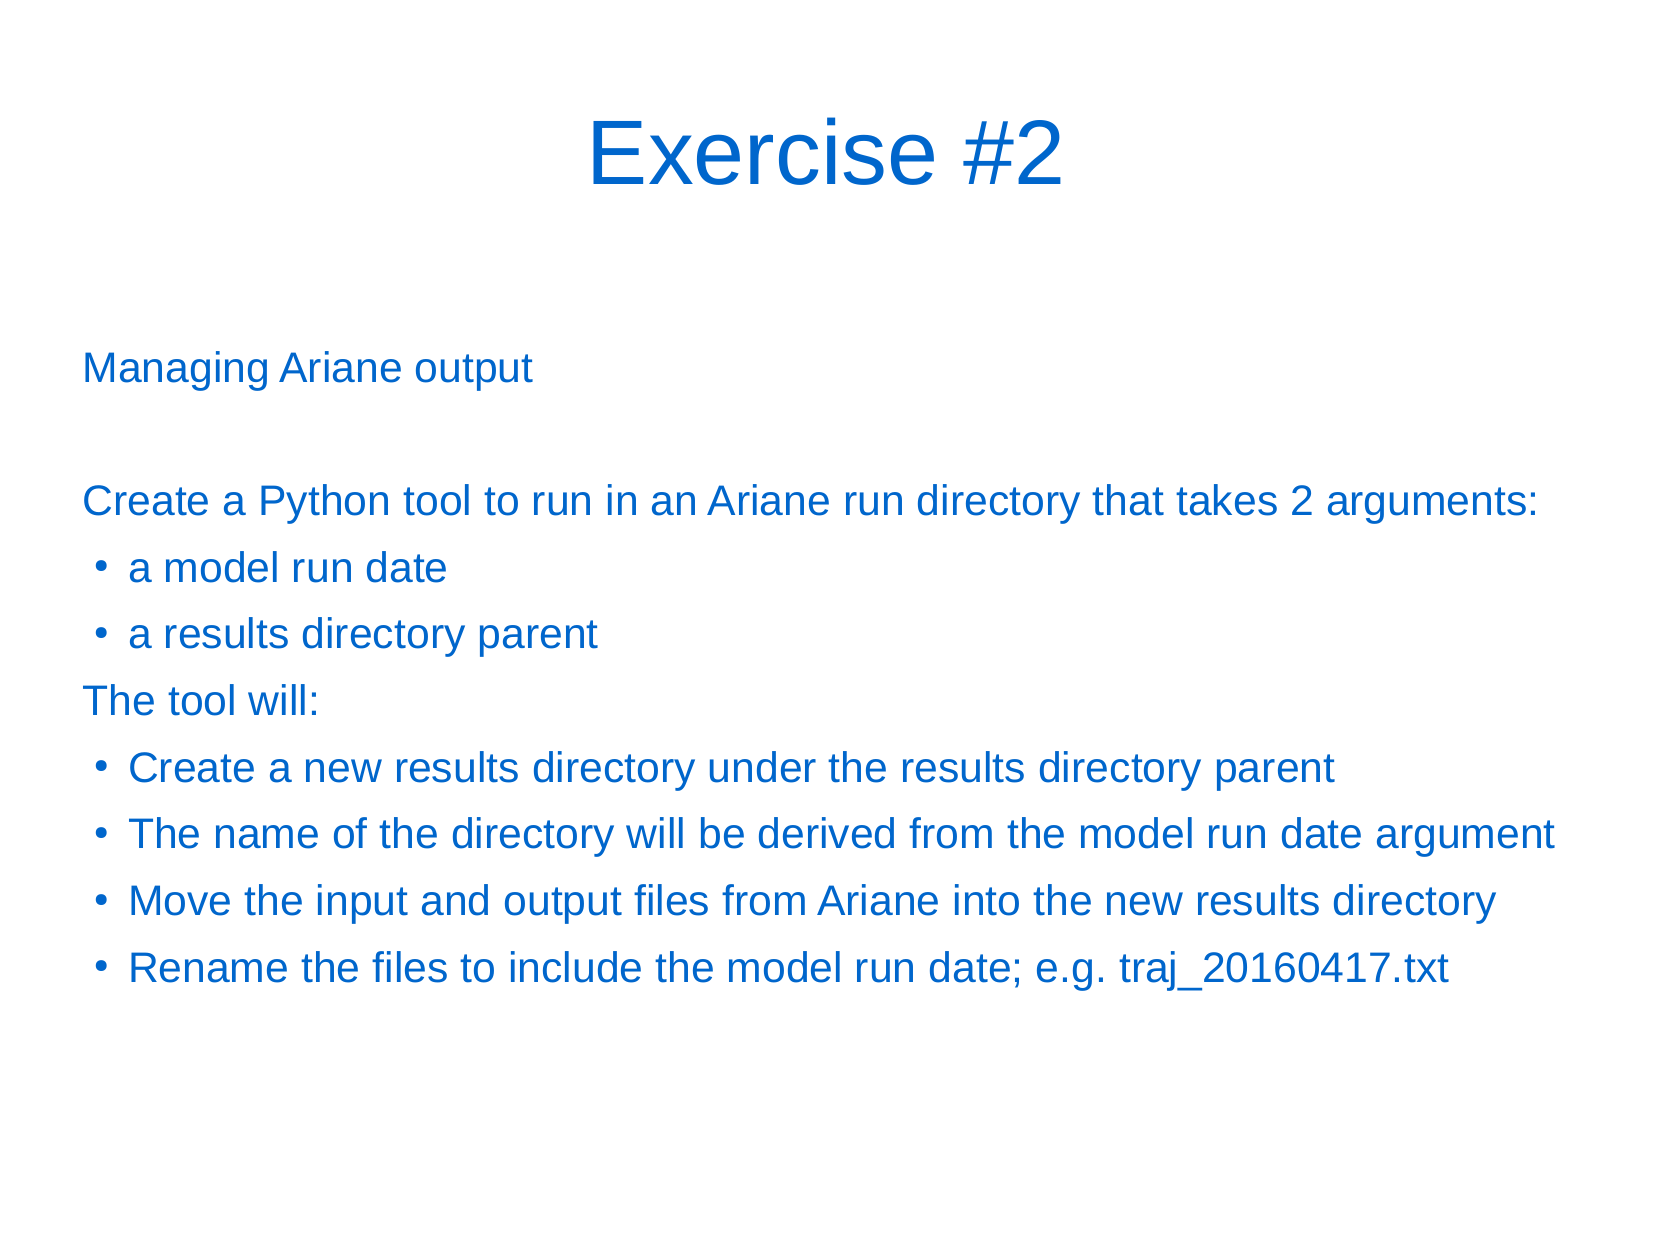

# Exercise #2
Managing Ariane output
Create a Python tool to run in an Ariane run directory that takes 2 arguments:
a model run date
a results directory parent
The tool will:
Create a new results directory under the results directory parent
The name of the directory will be derived from the model run date argument
Move the input and output files from Ariane into the new results directory
Rename the files to include the model run date; e.g. traj_20160417.txt